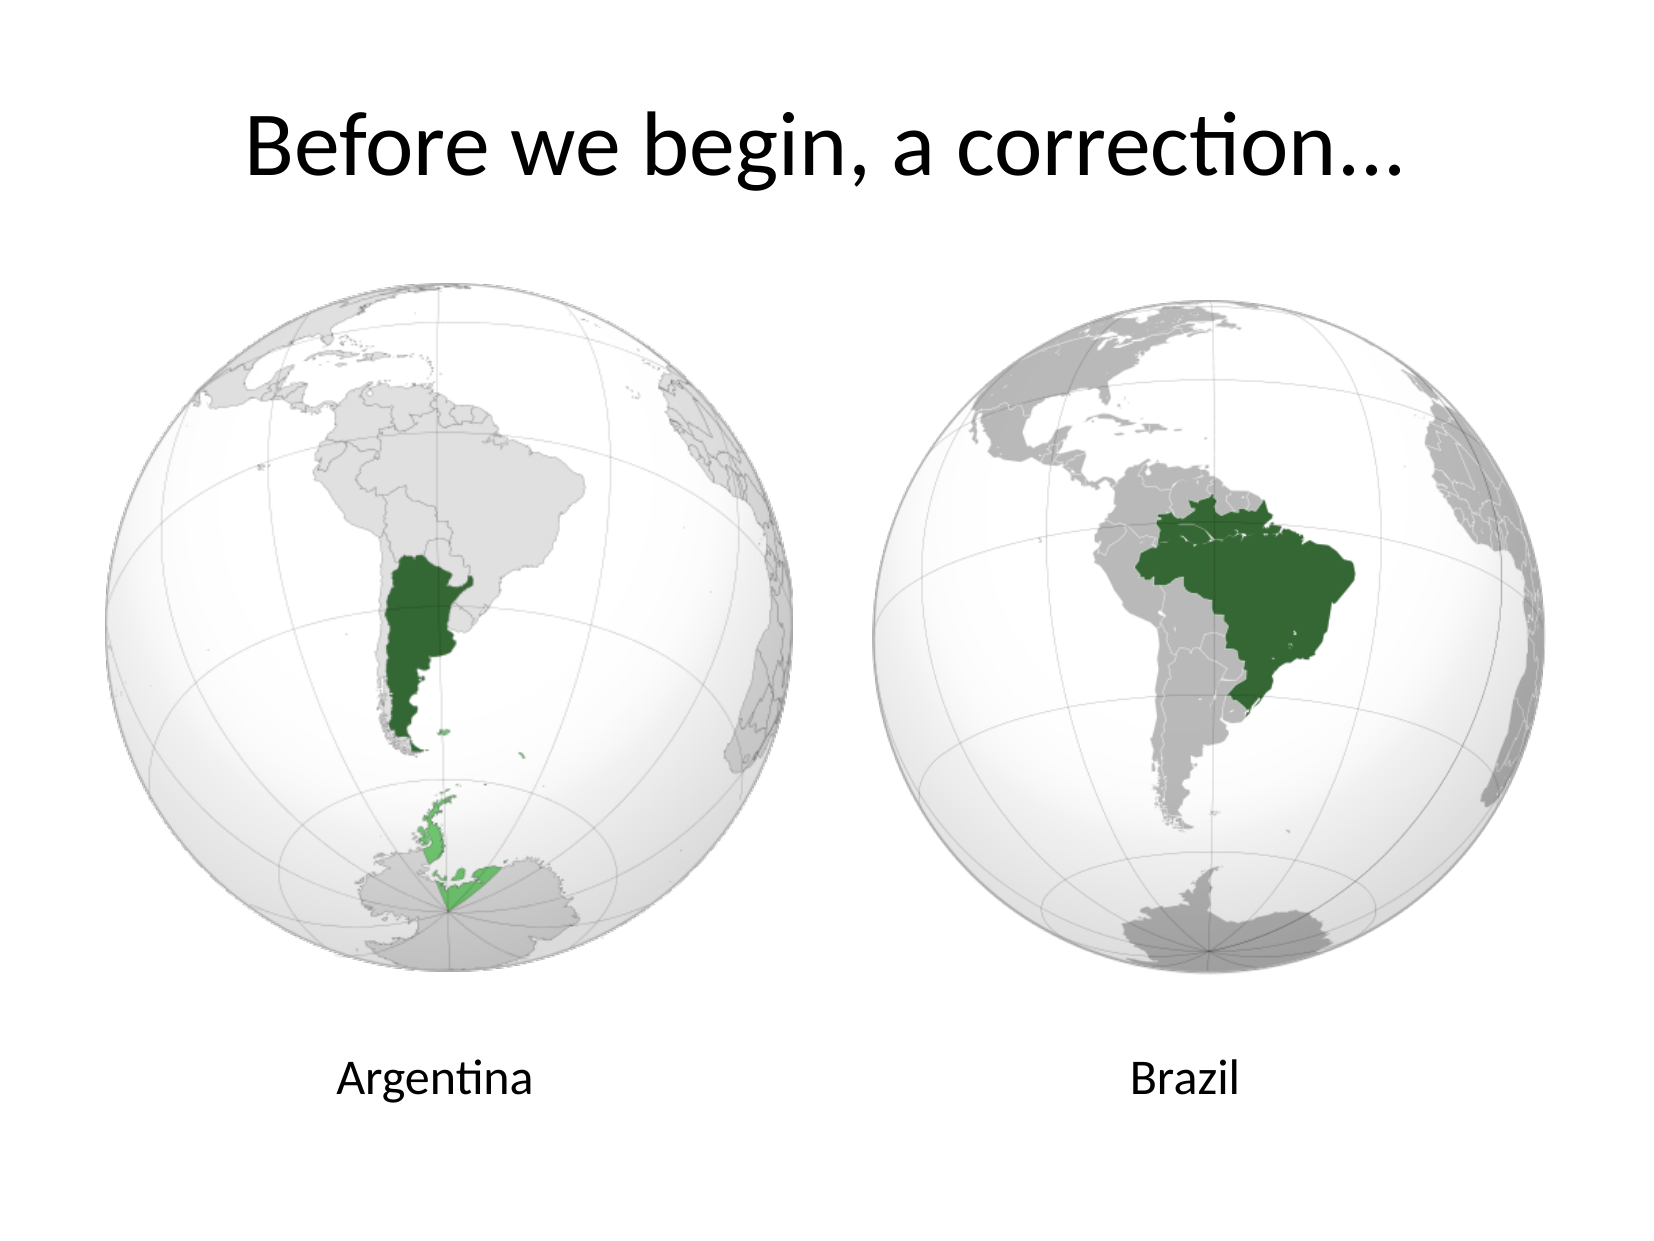

# Before we begin, a correction...
Argentina
Brazil